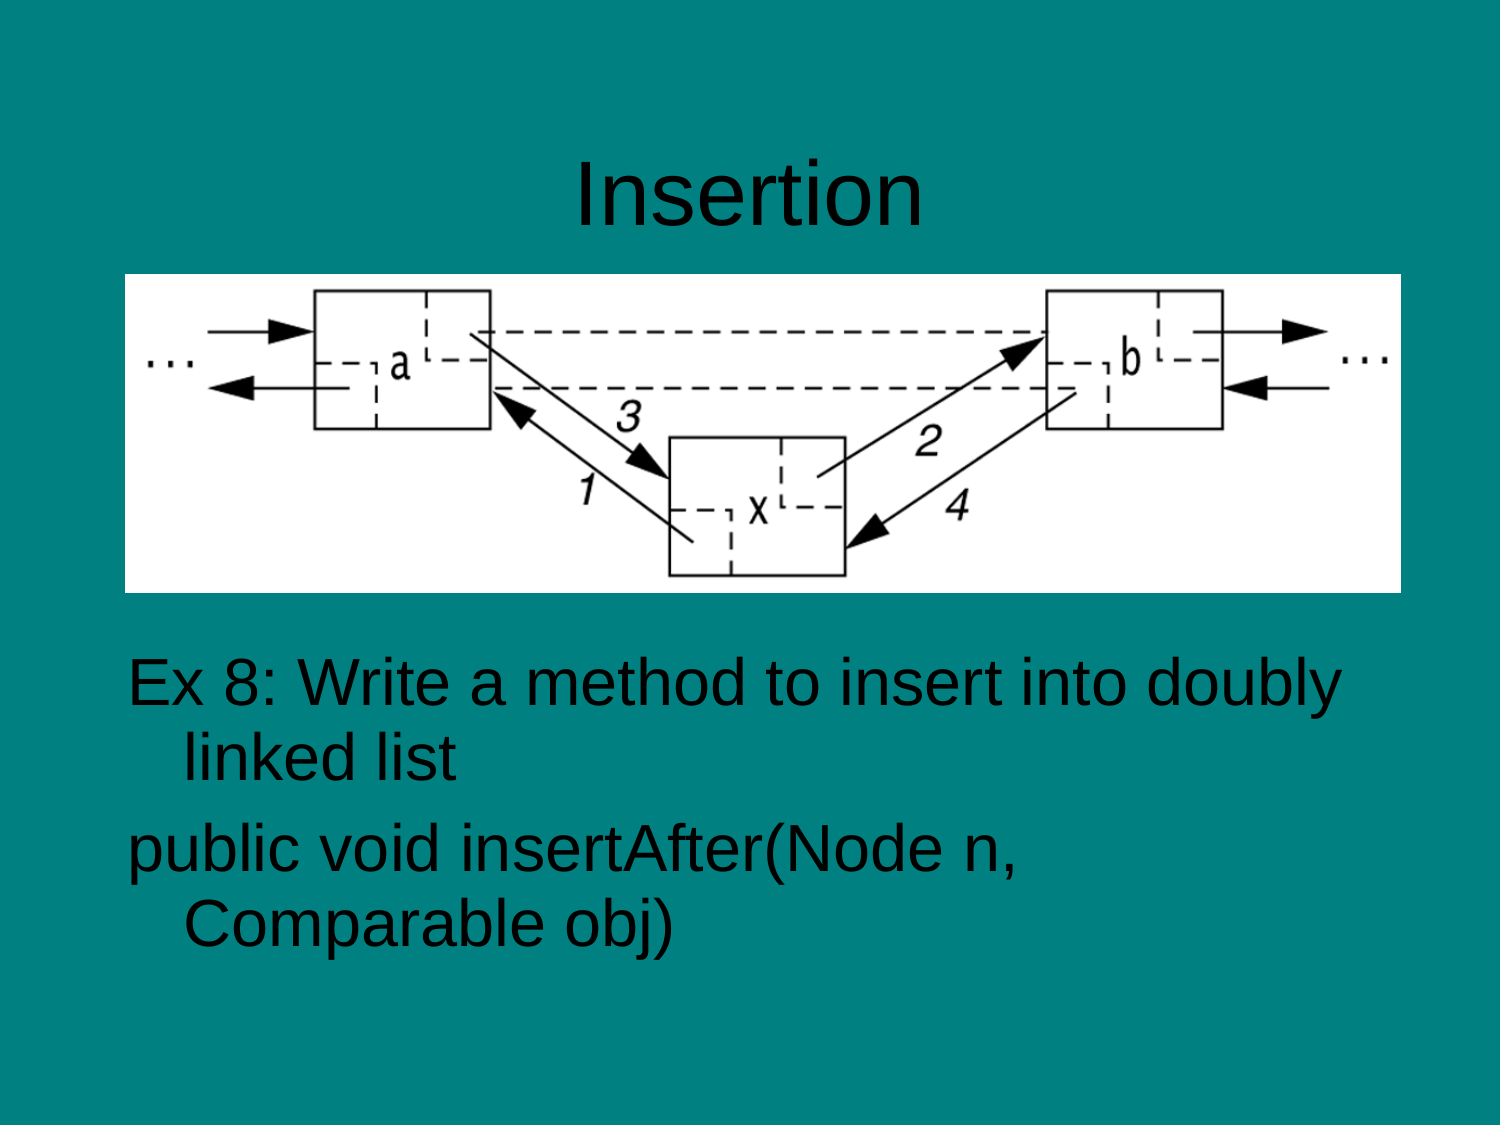

# Insertion
Ex 8: Write a method to insert into doubly linked list
public void insertAfter(Node n, Comparable obj)